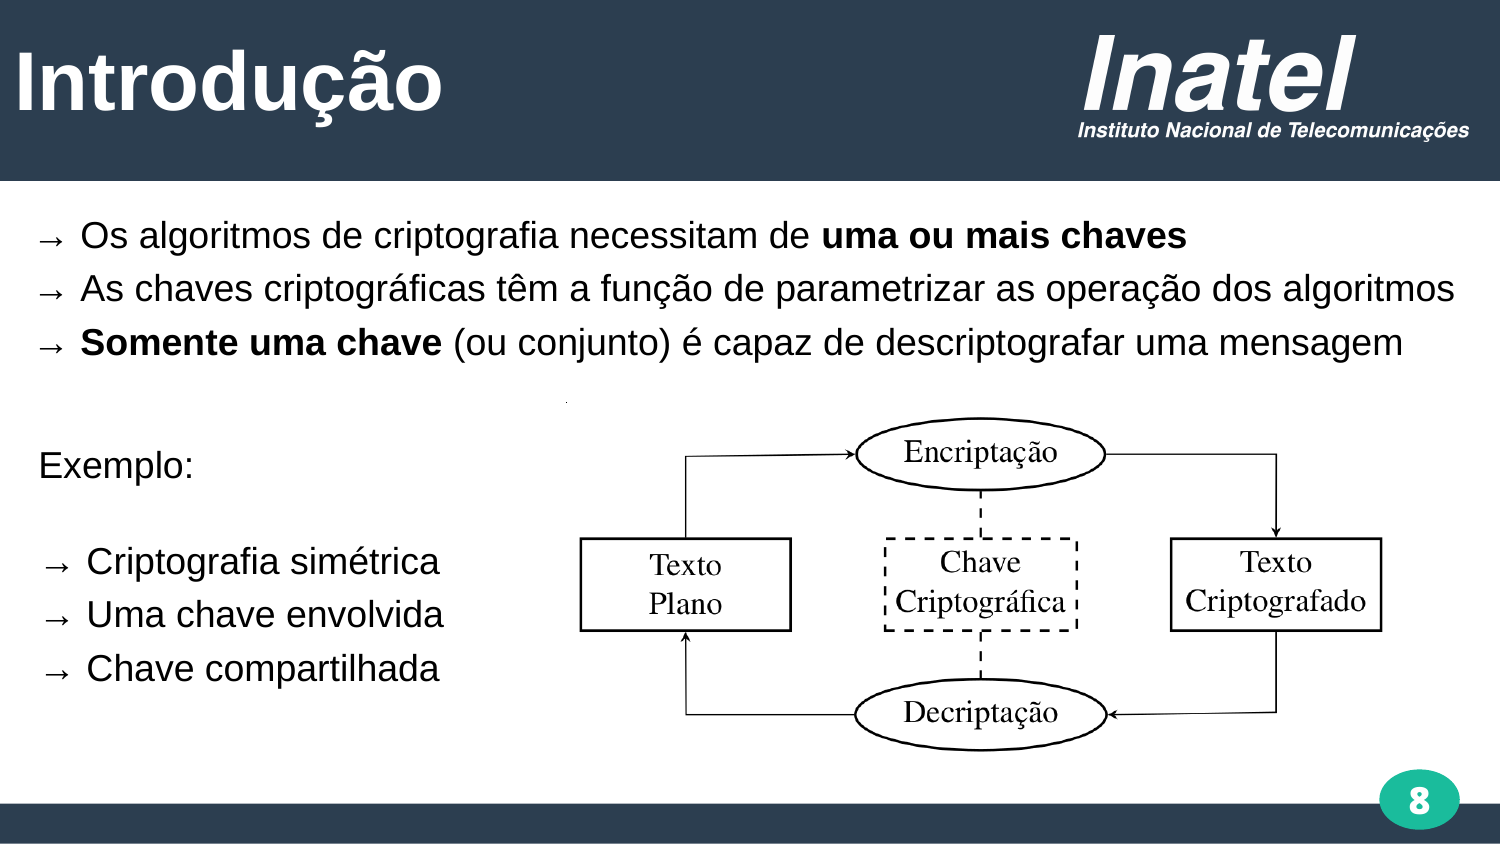

Introdução
→ Os algoritmos de criptografia necessitam de uma ou mais chaves
→ As chaves criptográficas têm a função de parametrizar as operação dos algoritmos
→ Somente uma chave (ou conjunto) é capaz de descriptografar uma mensagem
Exemplo:
→ Criptografia simétrica
→ Uma chave envolvida
→ Chave compartilhada
8